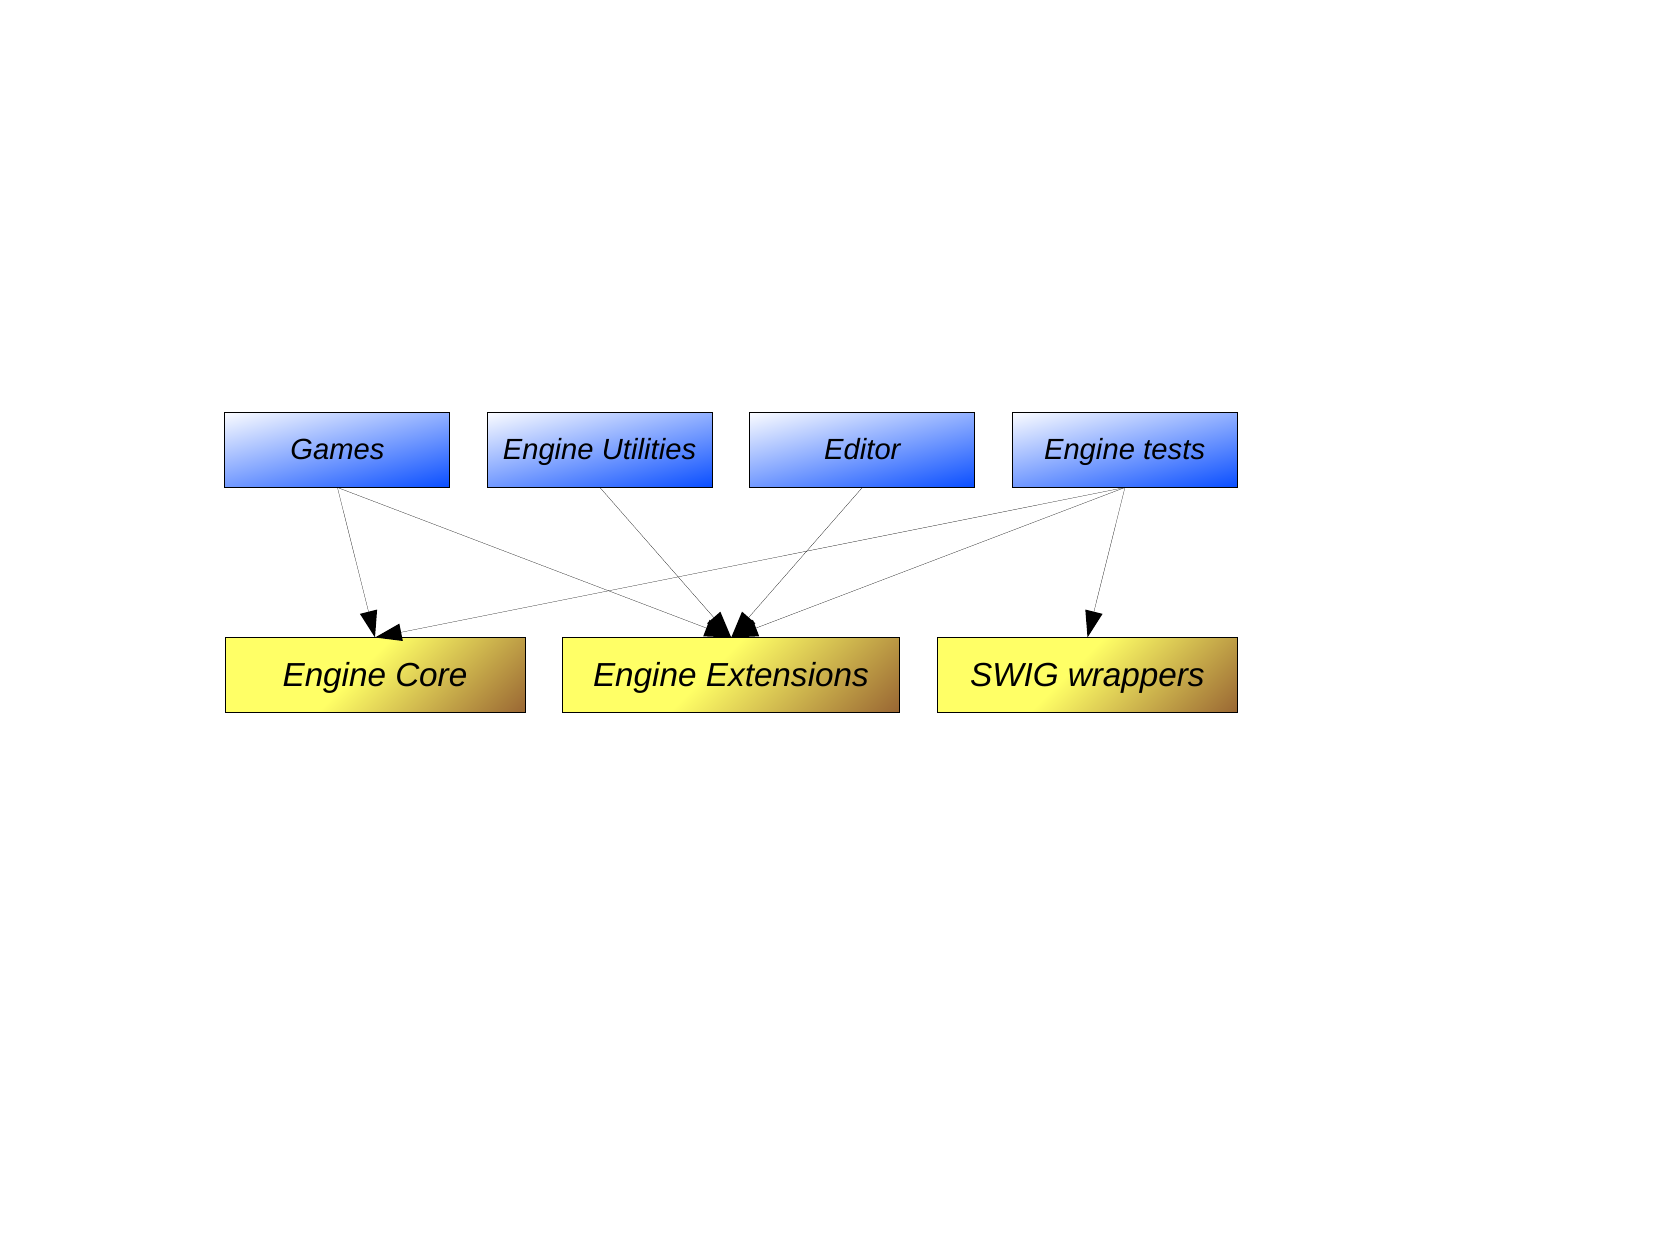

Engine Utilities
Editor
Games
Engine tests
Engine Core
Engine Extensions
SWIG wrappers